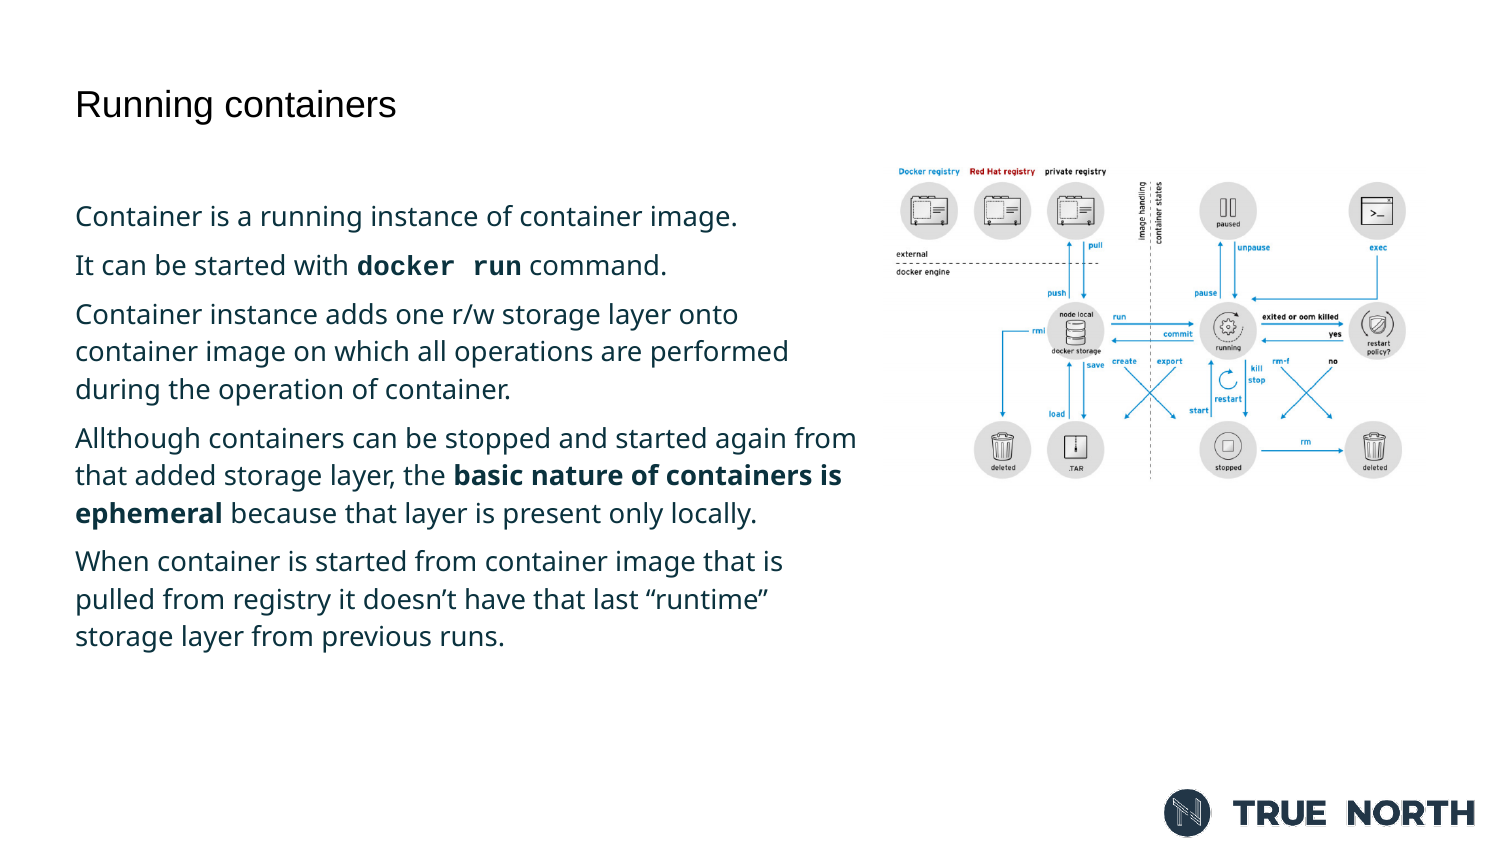

# Running containers
Container is a running instance of container image.
It can be started with docker run command.
Container instance adds one r/w storage layer onto container image on which all operations are performed during the operation of container.
Allthough containers can be stopped and started again from that added storage layer, the basic nature of containers is ephemeral because that layer is present only locally.
When container is started from container image that is pulled from registry it doesn’t have that last “runtime” storage layer from previous runs.